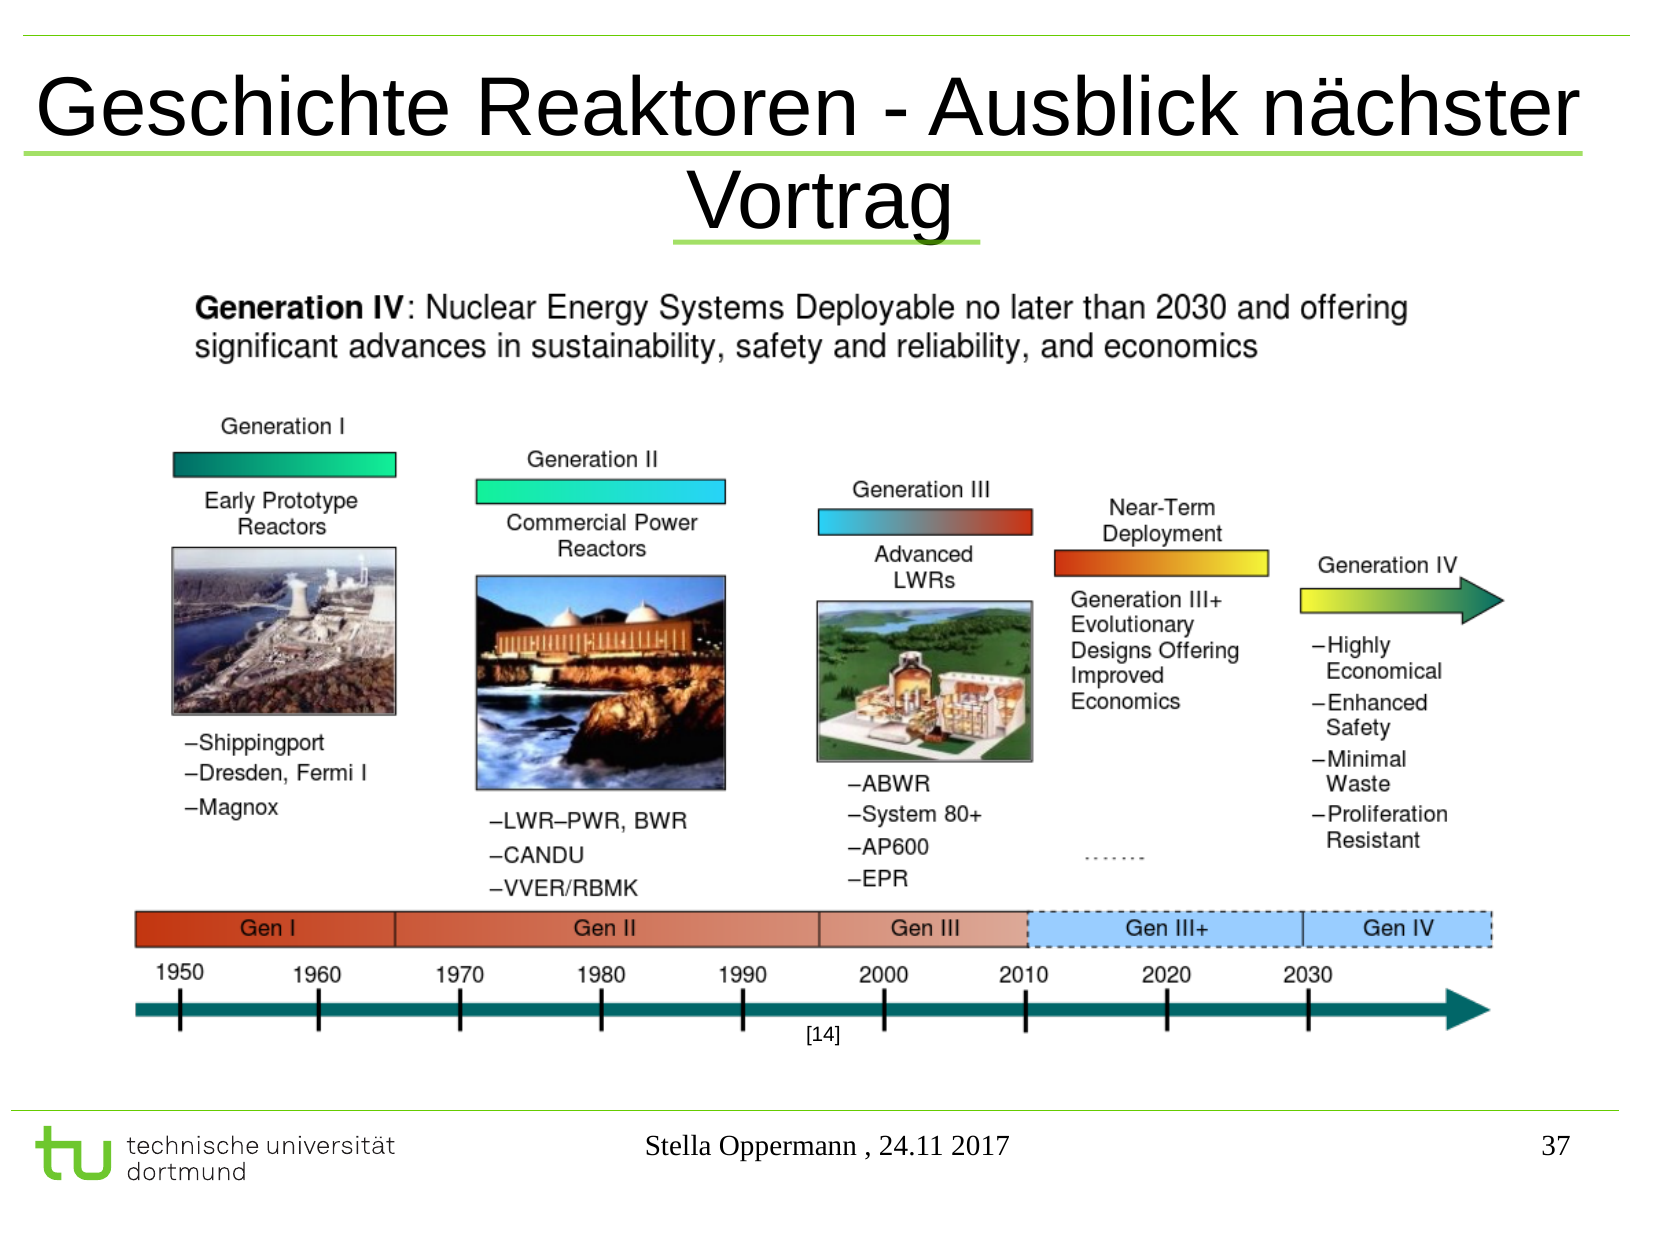

# Geschichte Reaktoren - Ausblick nächster Vortrag
[14]
Stella Oppermann , 24.11 2017
37